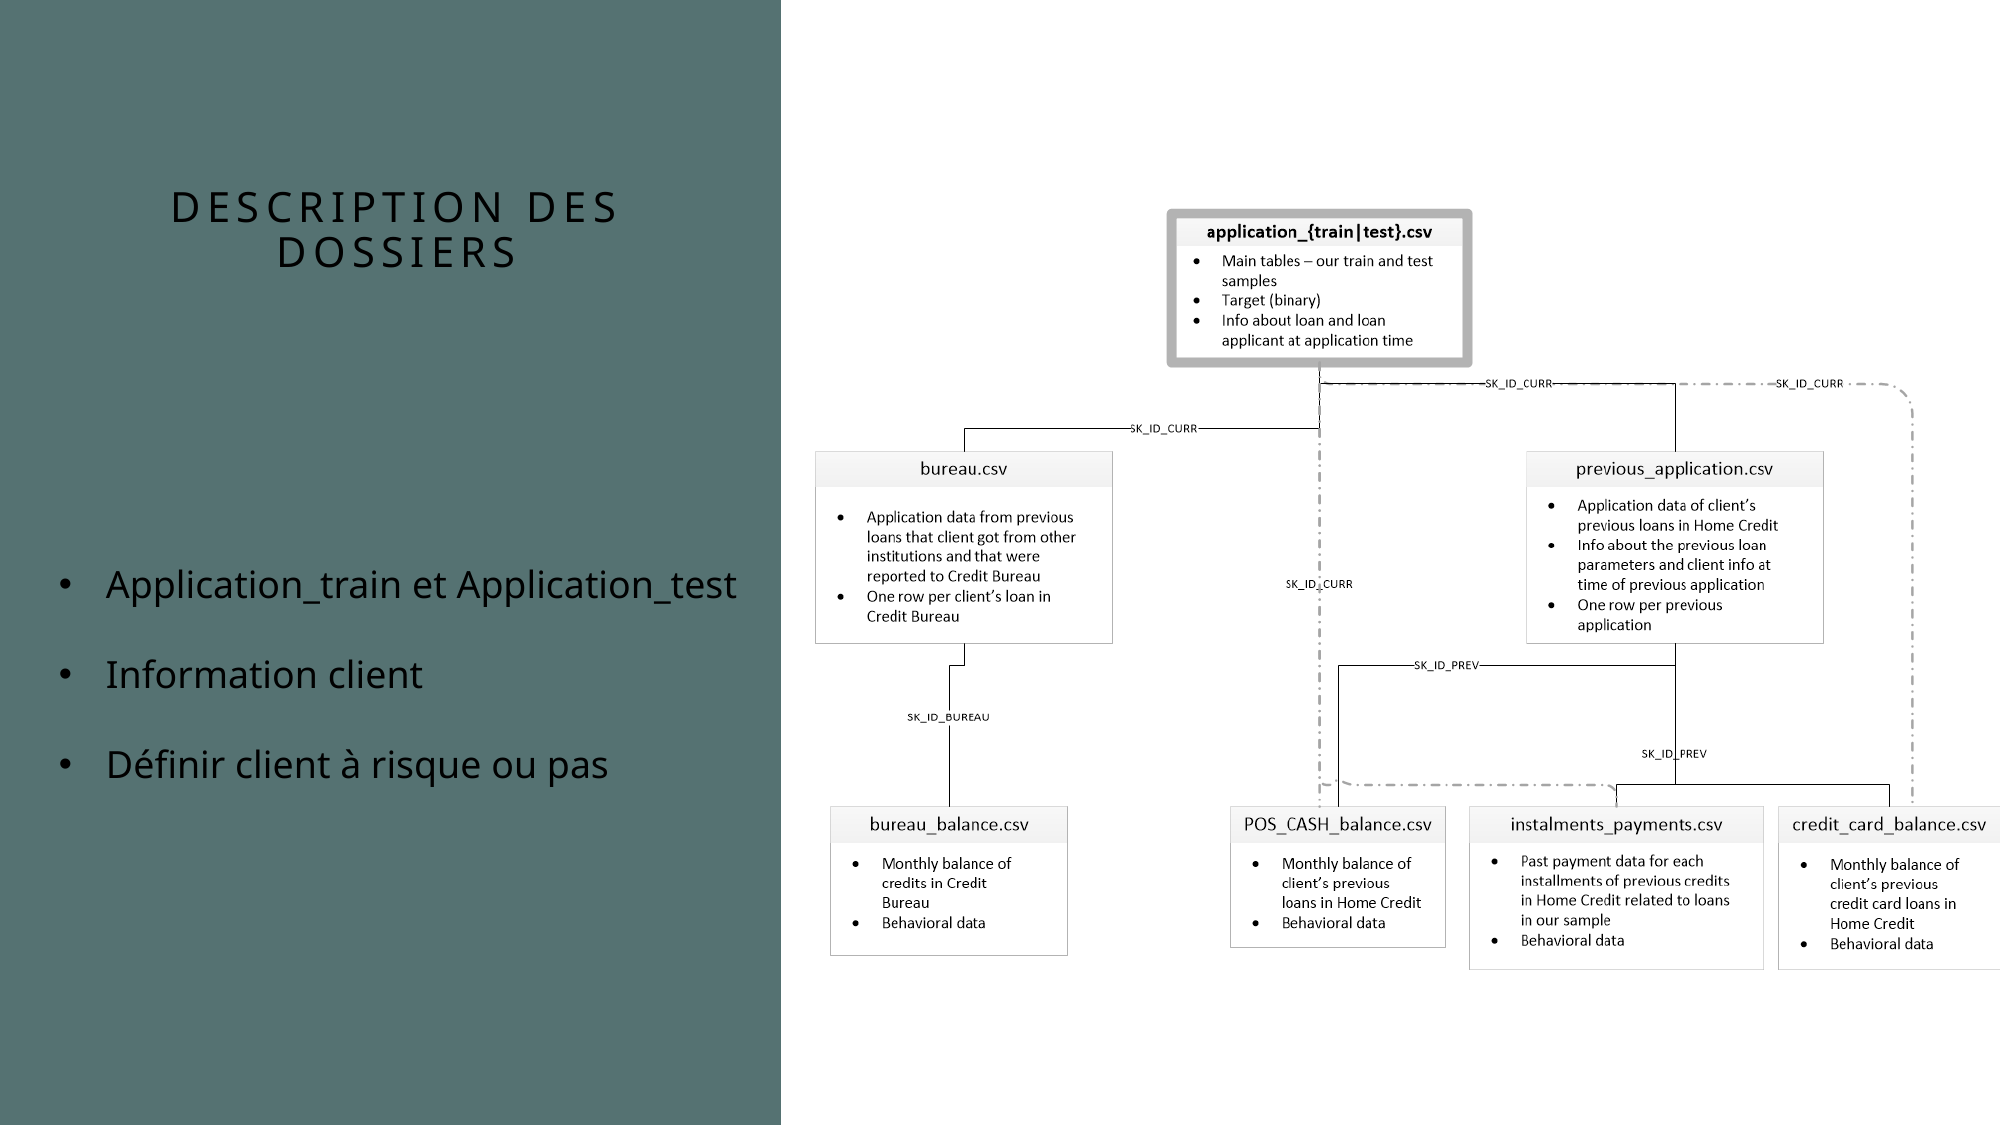

# Description des dossiers
Application_train et Application_test
Information client
Définir client à risque ou pas